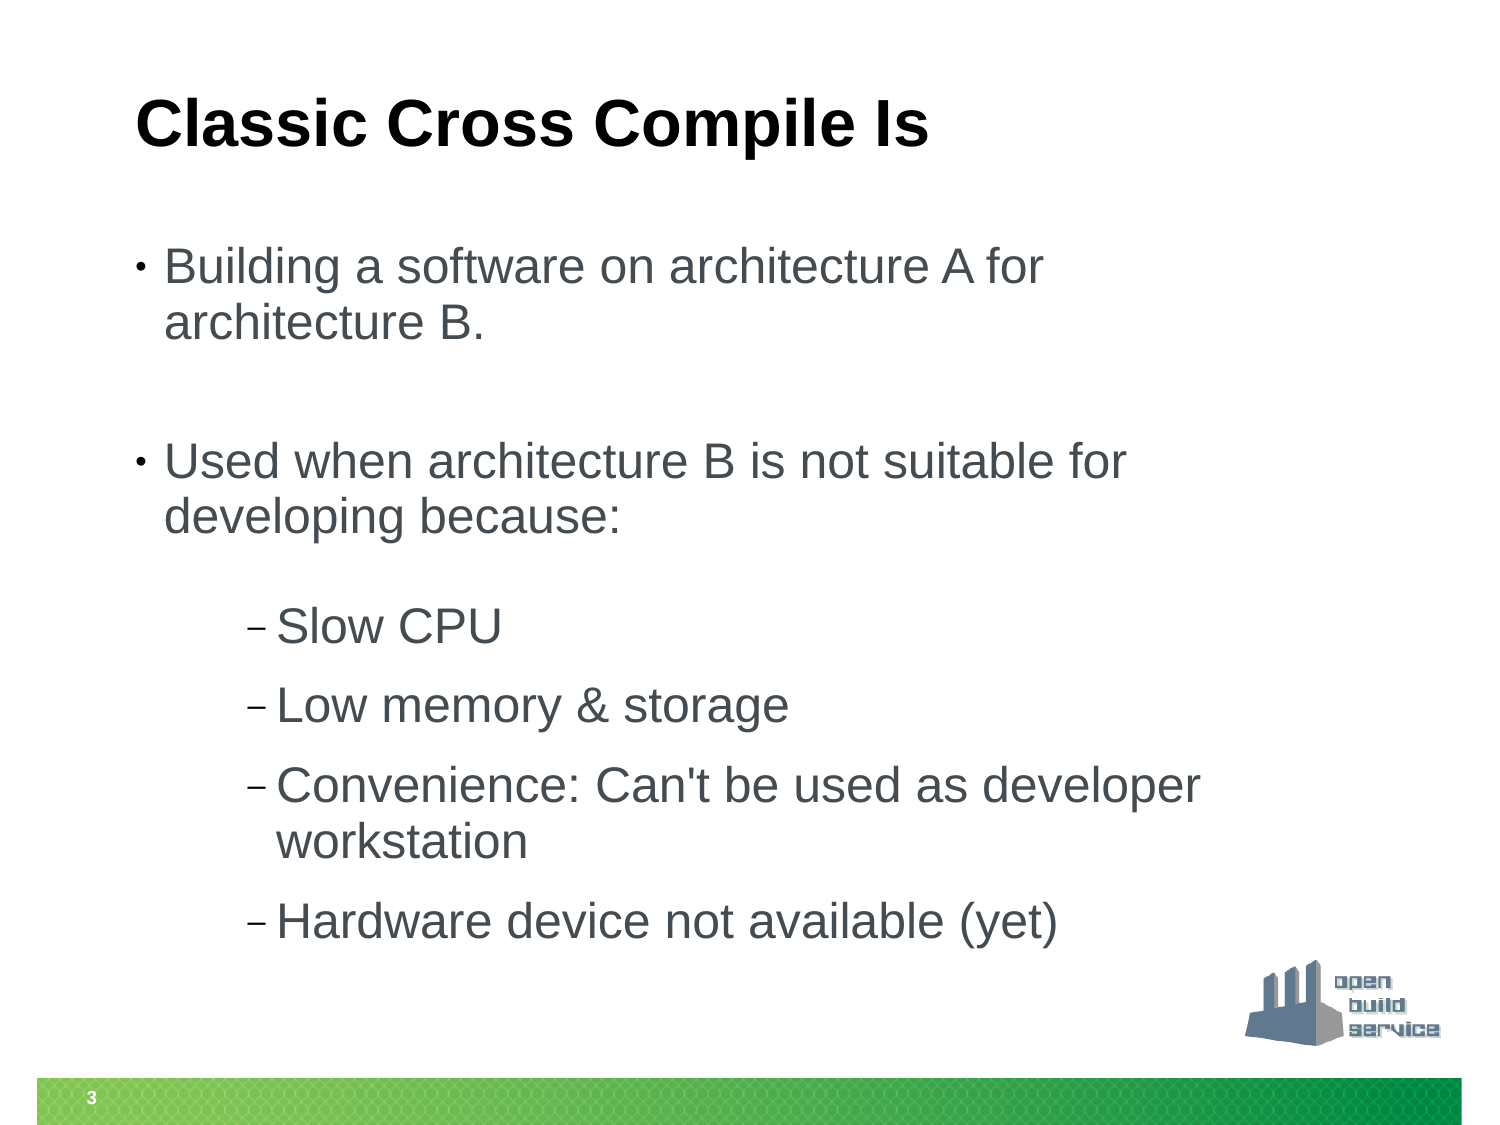

# Classic Cross Compile Is
Building a software on architecture A for
architecture B.
Used when architecture B is not suitable for developing because:
Slow CPU
Low memory & storage
Convenience: Can't be used as developer workstation
Hardware device not available (yet)